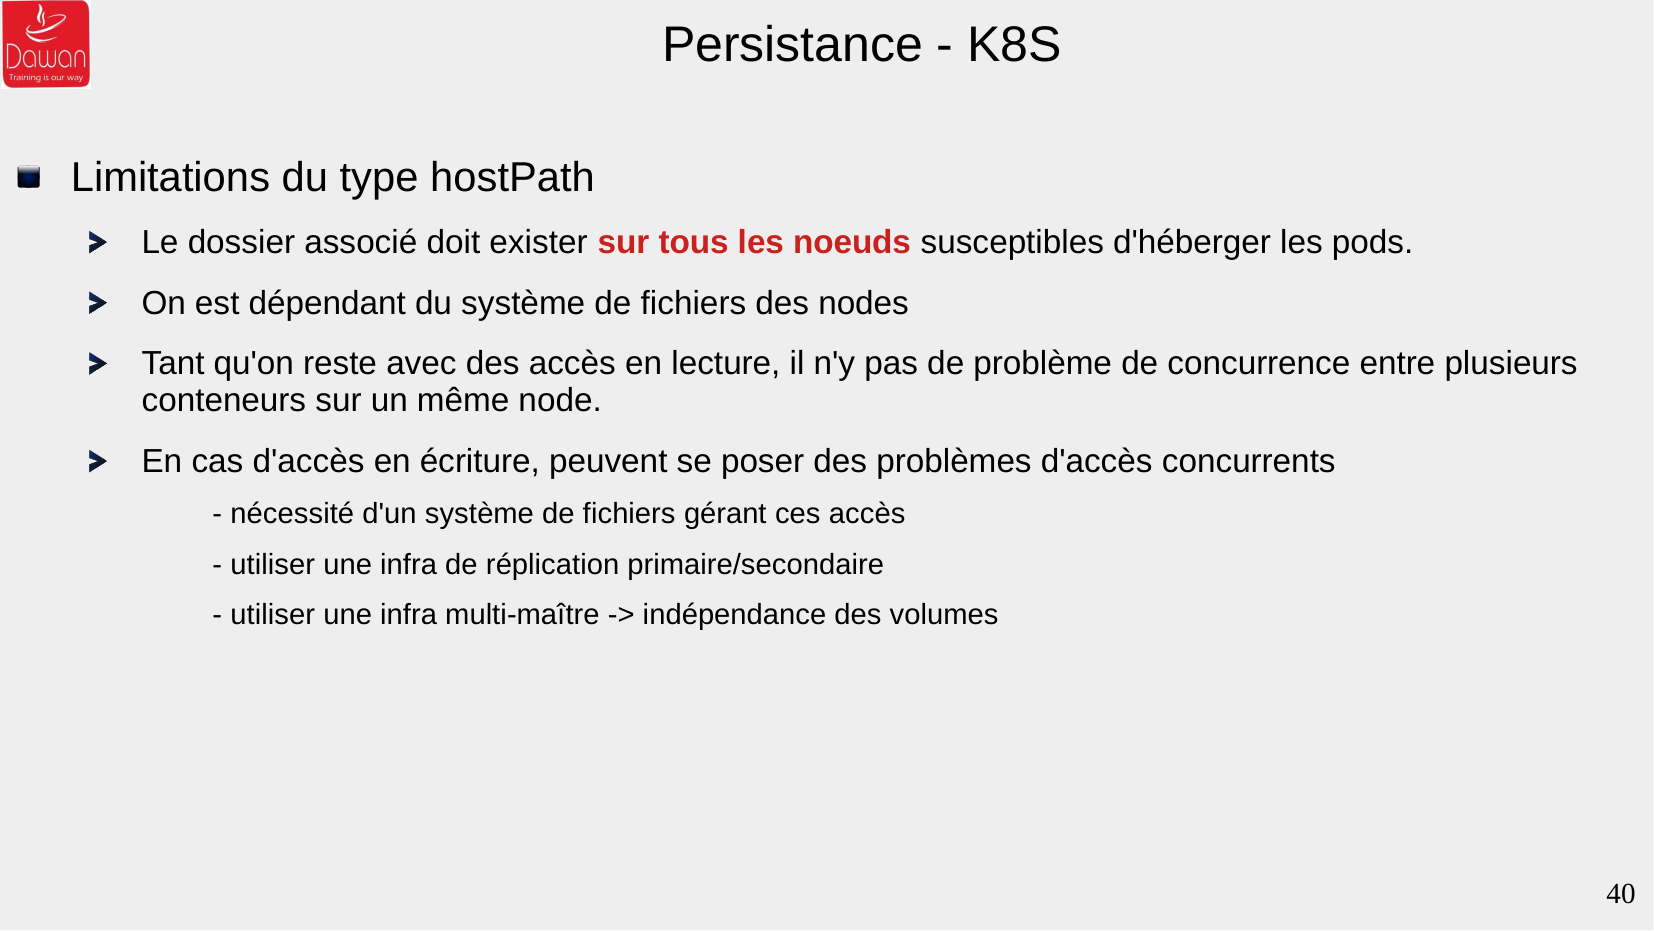

# Persistance - K8S
Limitations du type hostPath
Le dossier associé doit exister sur tous les noeuds susceptibles d'héberger les pods.
On est dépendant du système de fichiers des nodes
Tant qu'on reste avec des accès en lecture, il n'y pas de problème de concurrence entre plusieurs conteneurs sur un même node.
En cas d'accès en écriture, peuvent se poser des problèmes d'accès concurrents
- nécessité d'un système de fichiers gérant ces accès
- utiliser une infra de réplication primaire/secondaire
- utiliser une infra multi-maître -> indépendance des volumes
40